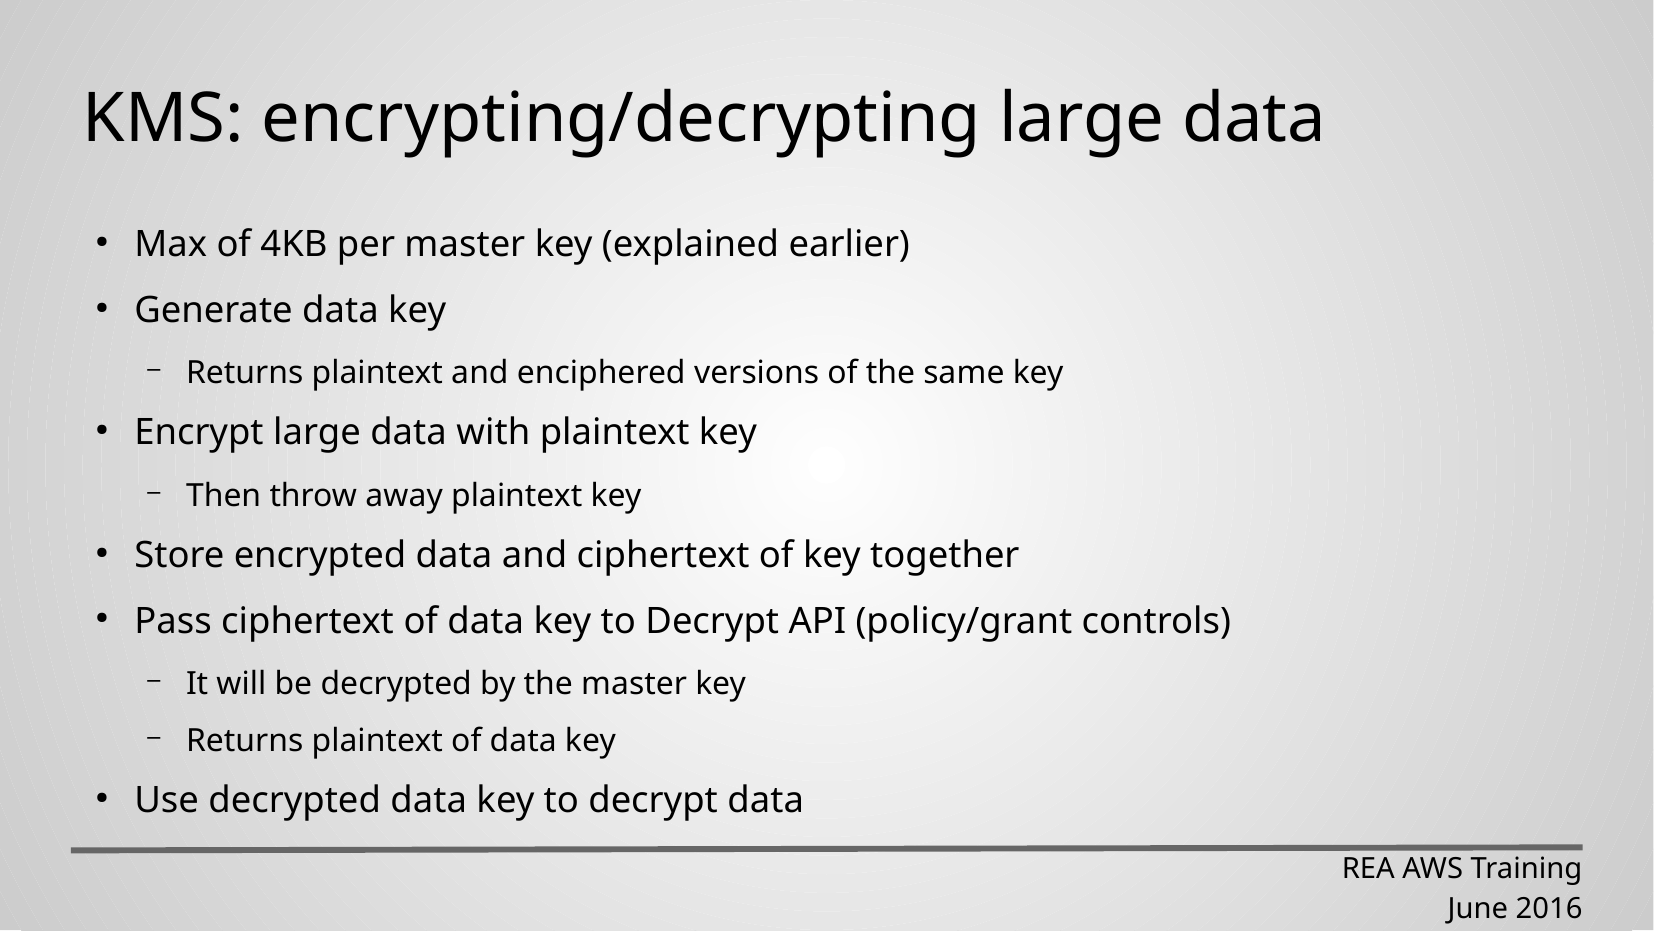

# KMS: encrypting/decrypting large data
Max of 4KB per master key (explained earlier)
Generate data key
Returns plaintext and enciphered versions of the same key
Encrypt large data with plaintext key
Then throw away plaintext key
Store encrypted data and ciphertext of key together
Pass ciphertext of data key to Decrypt API (policy/grant controls)
It will be decrypted by the master key
Returns plaintext of data key
Use decrypted data key to decrypt data